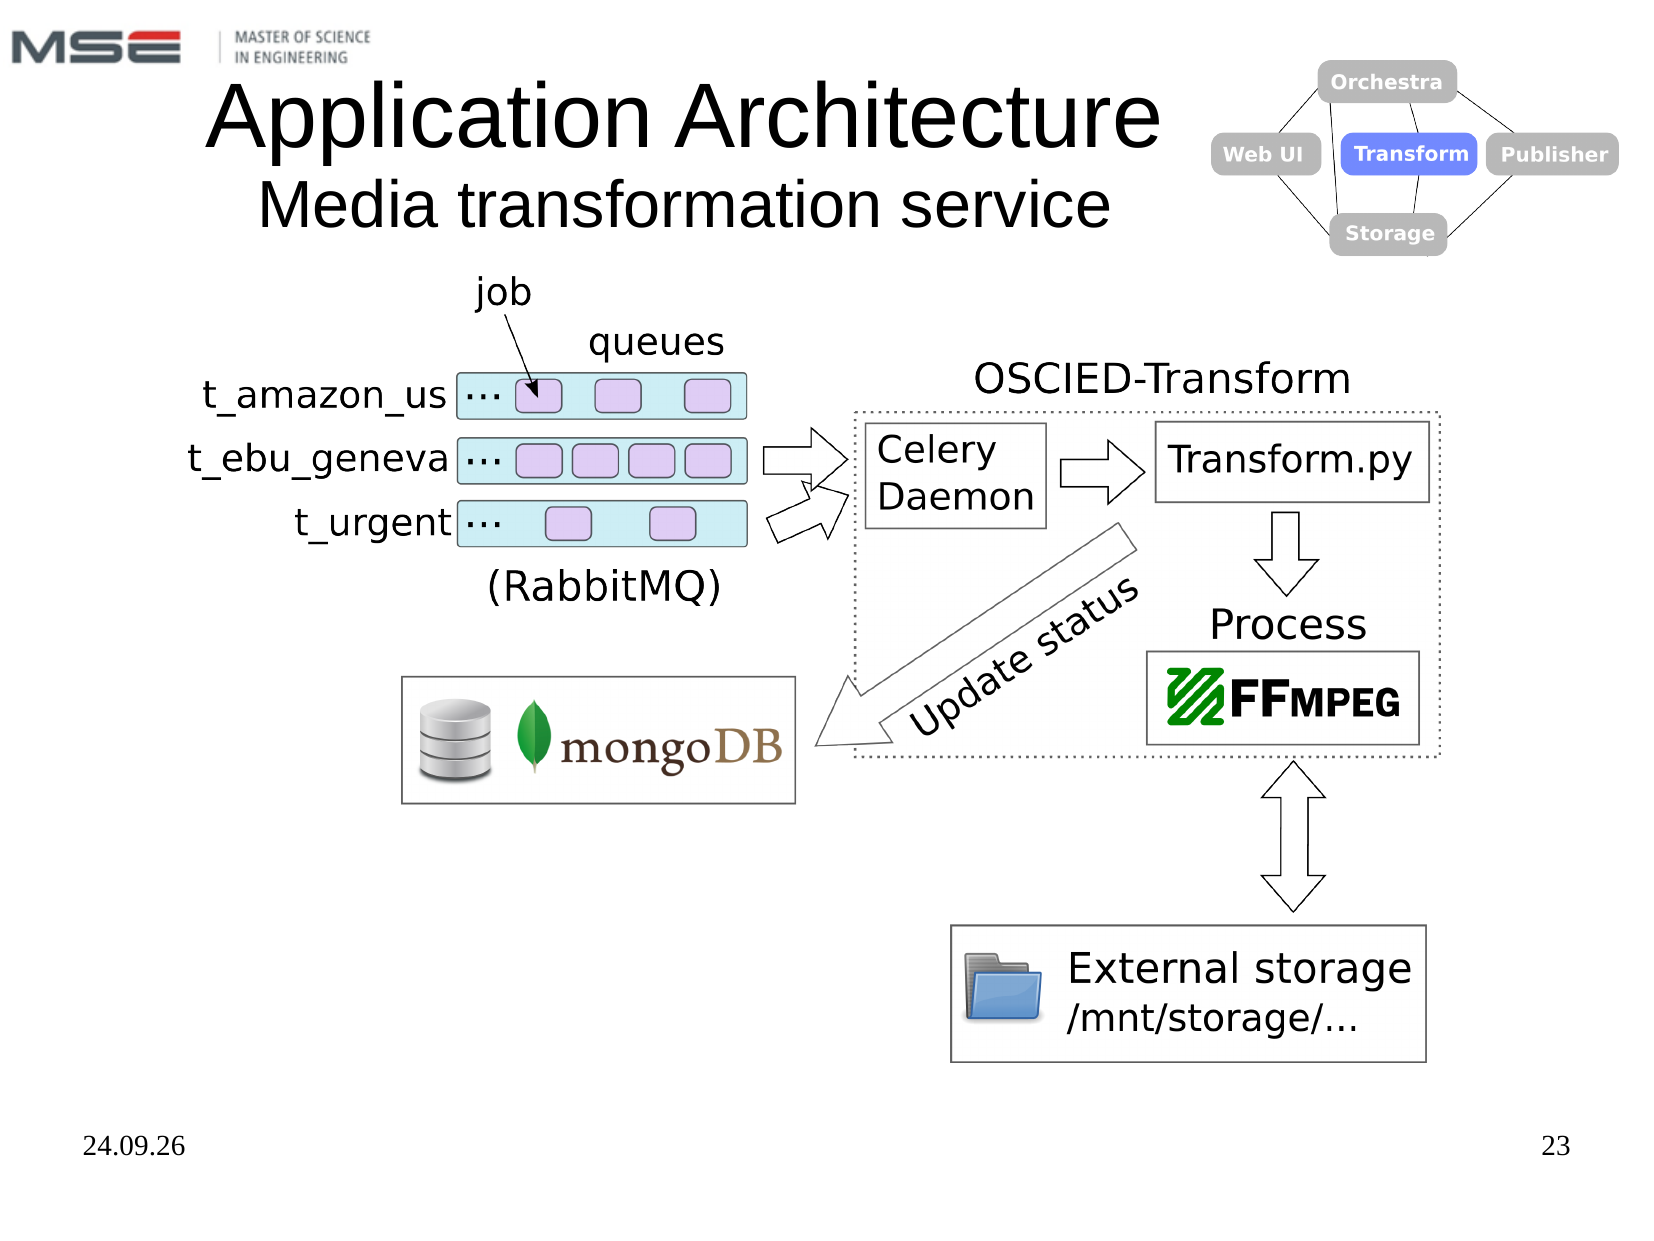

# Application Architecture Media transformation service
23